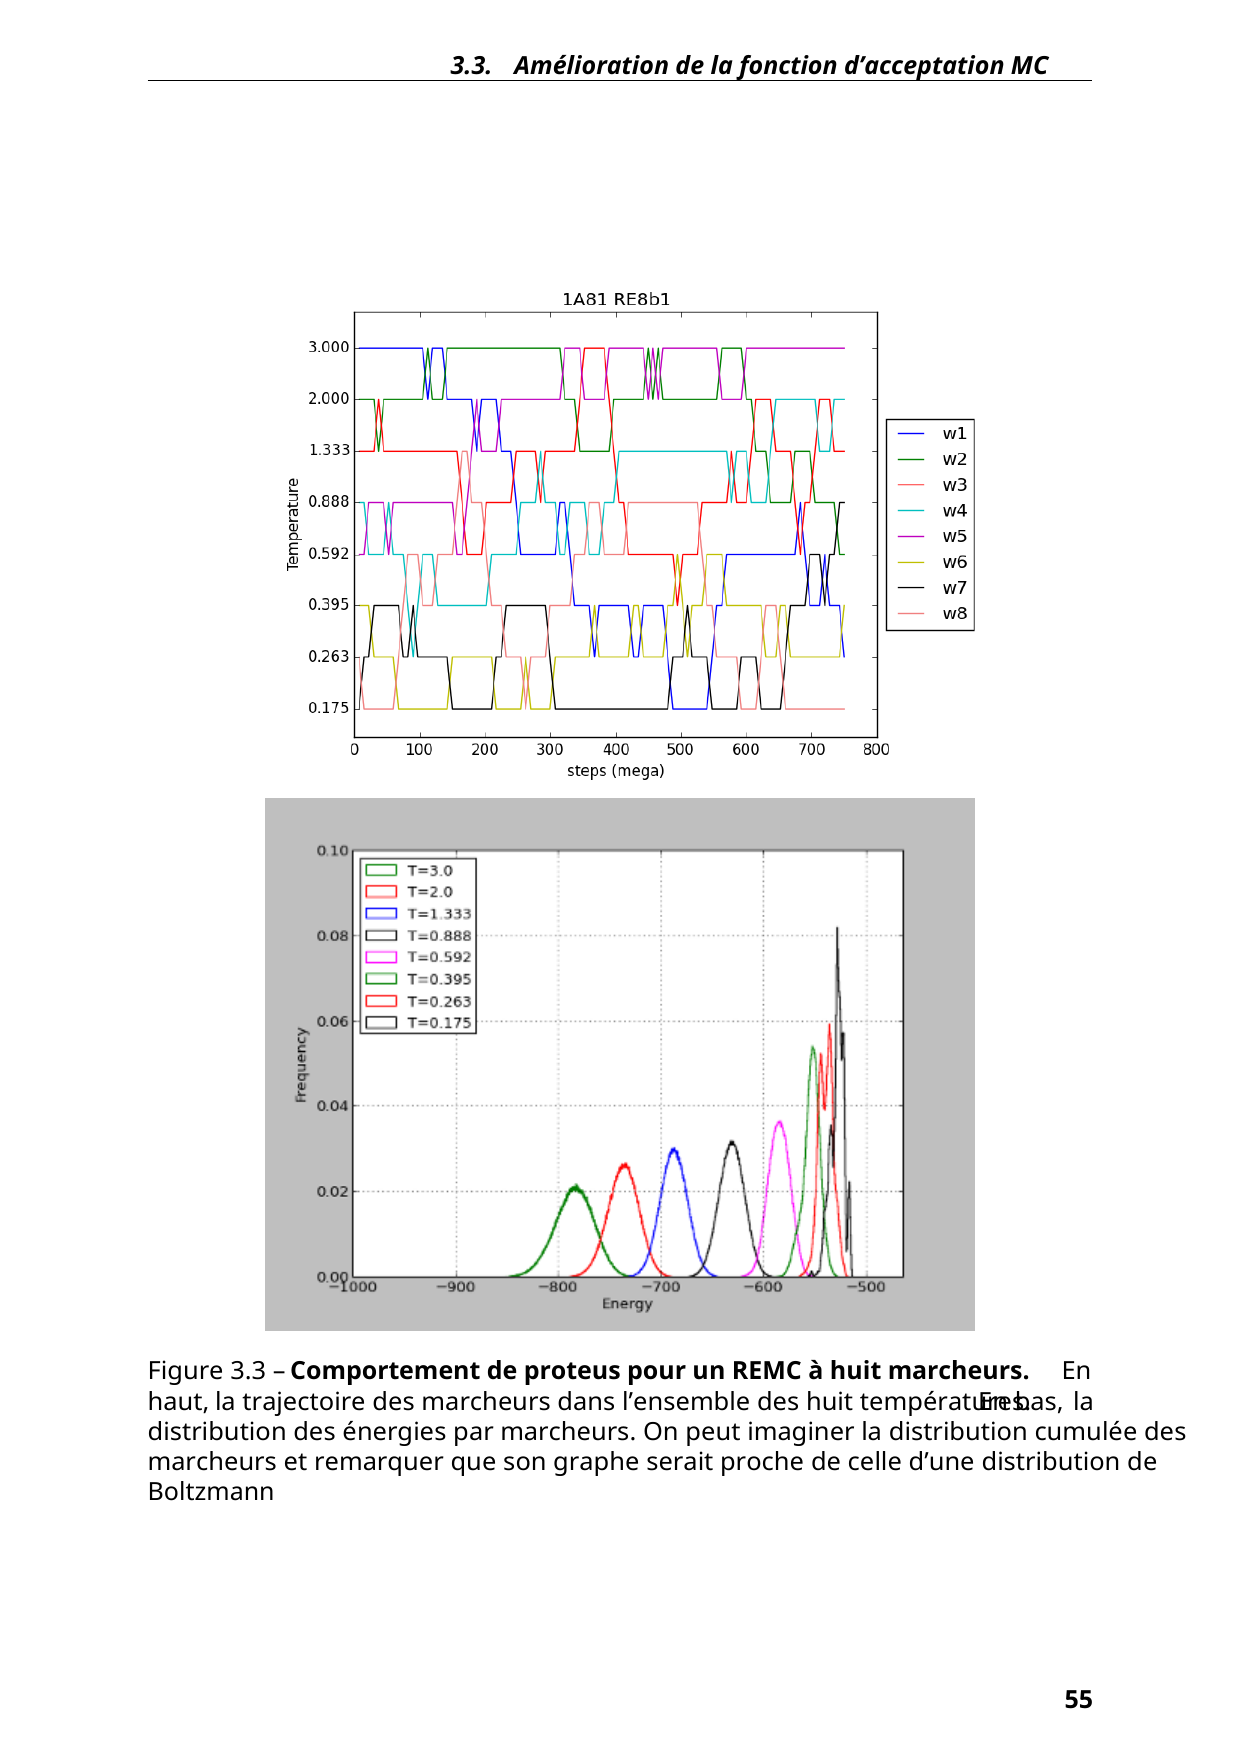

3.3.
Amélioration de la fonction d’acceptation MC
Figure 3.3 –
Comportement de proteus pour un REMC à huit marcheurs.
En
haut,
la trajectoire des marcheurs dans l’ensemble des huit températures.
En bas,
la
distribution des énergies par marcheurs. On peut imaginer la distribution cumulée des
marcheurs et remarquer que son graphe serait proche de celle d’une distribution de
Boltzmann
55